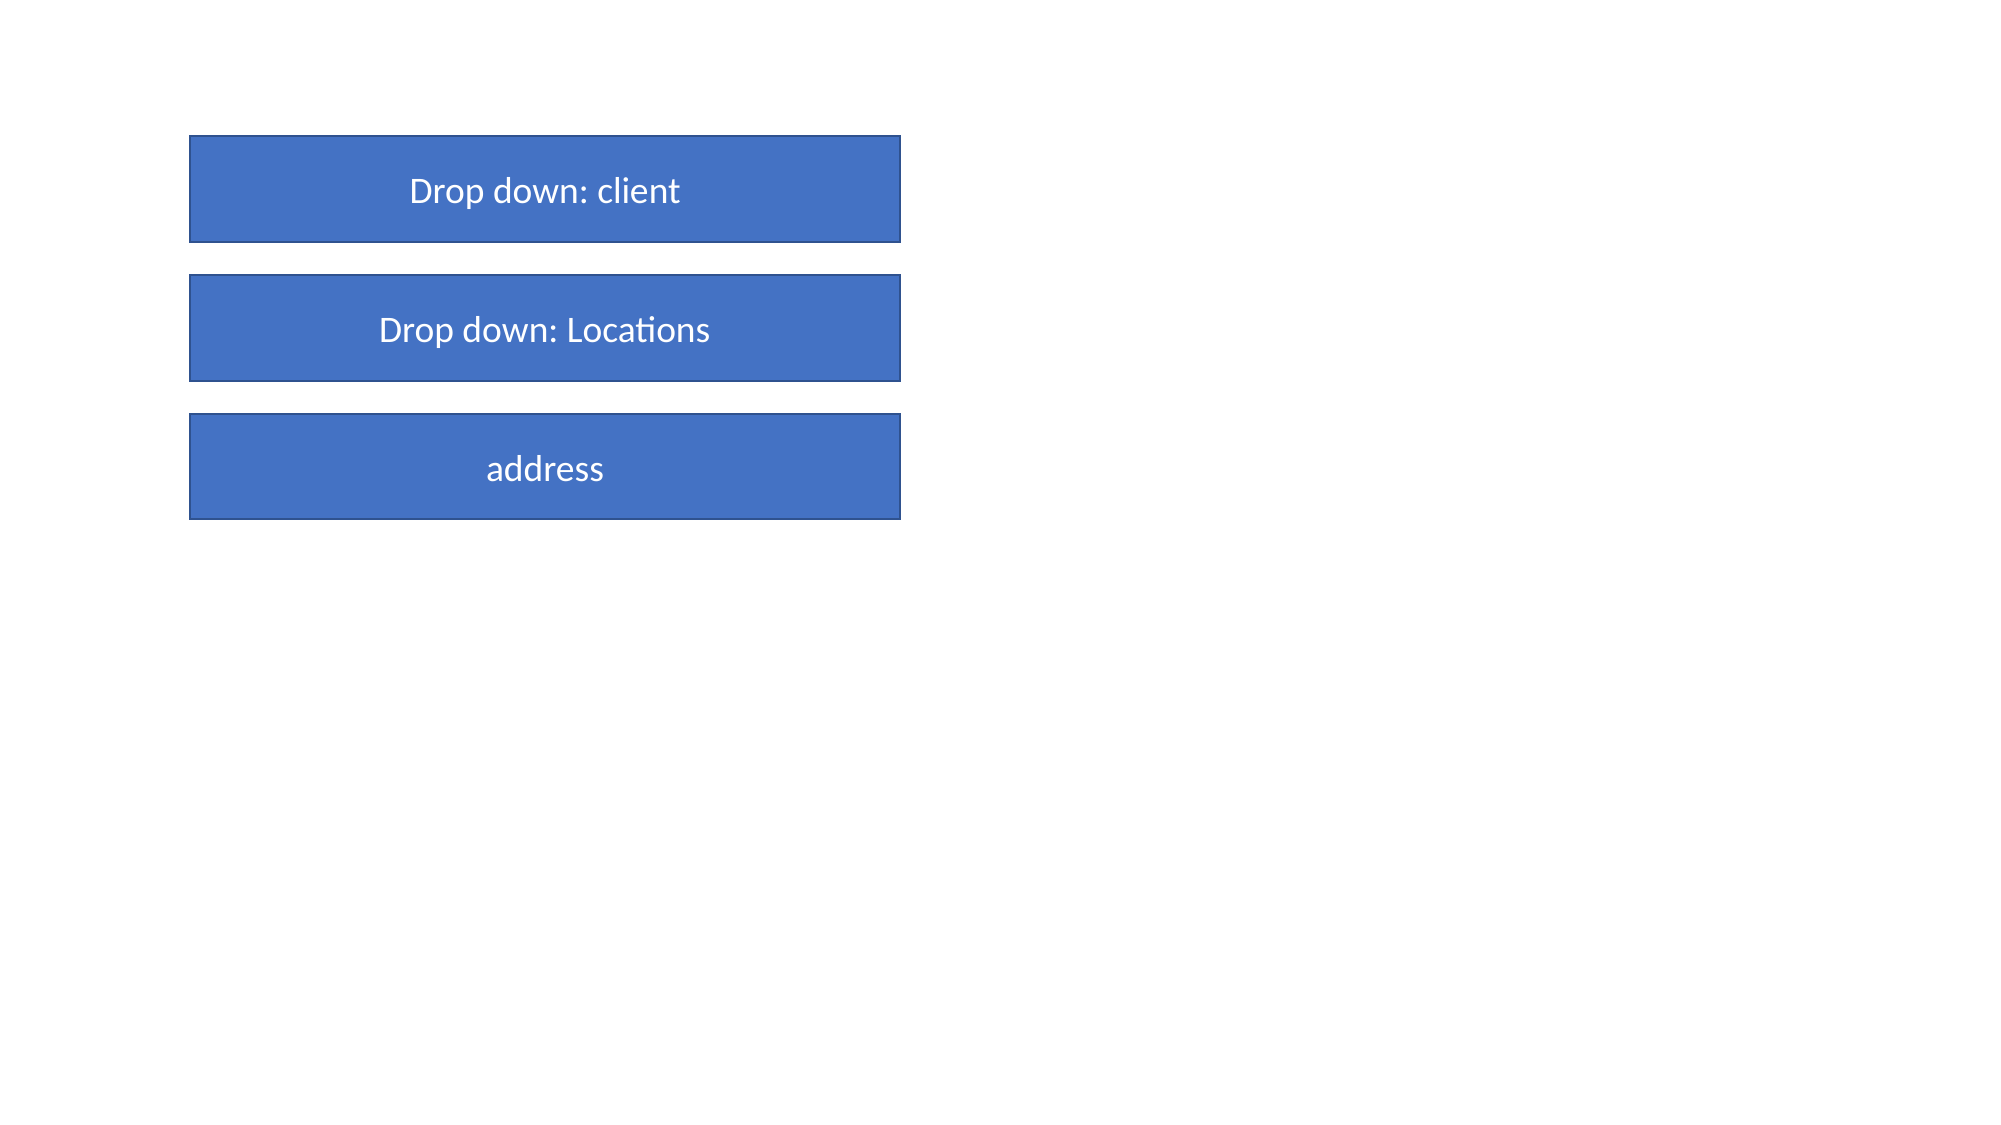

Drop down: client
Drop down: Locations
address